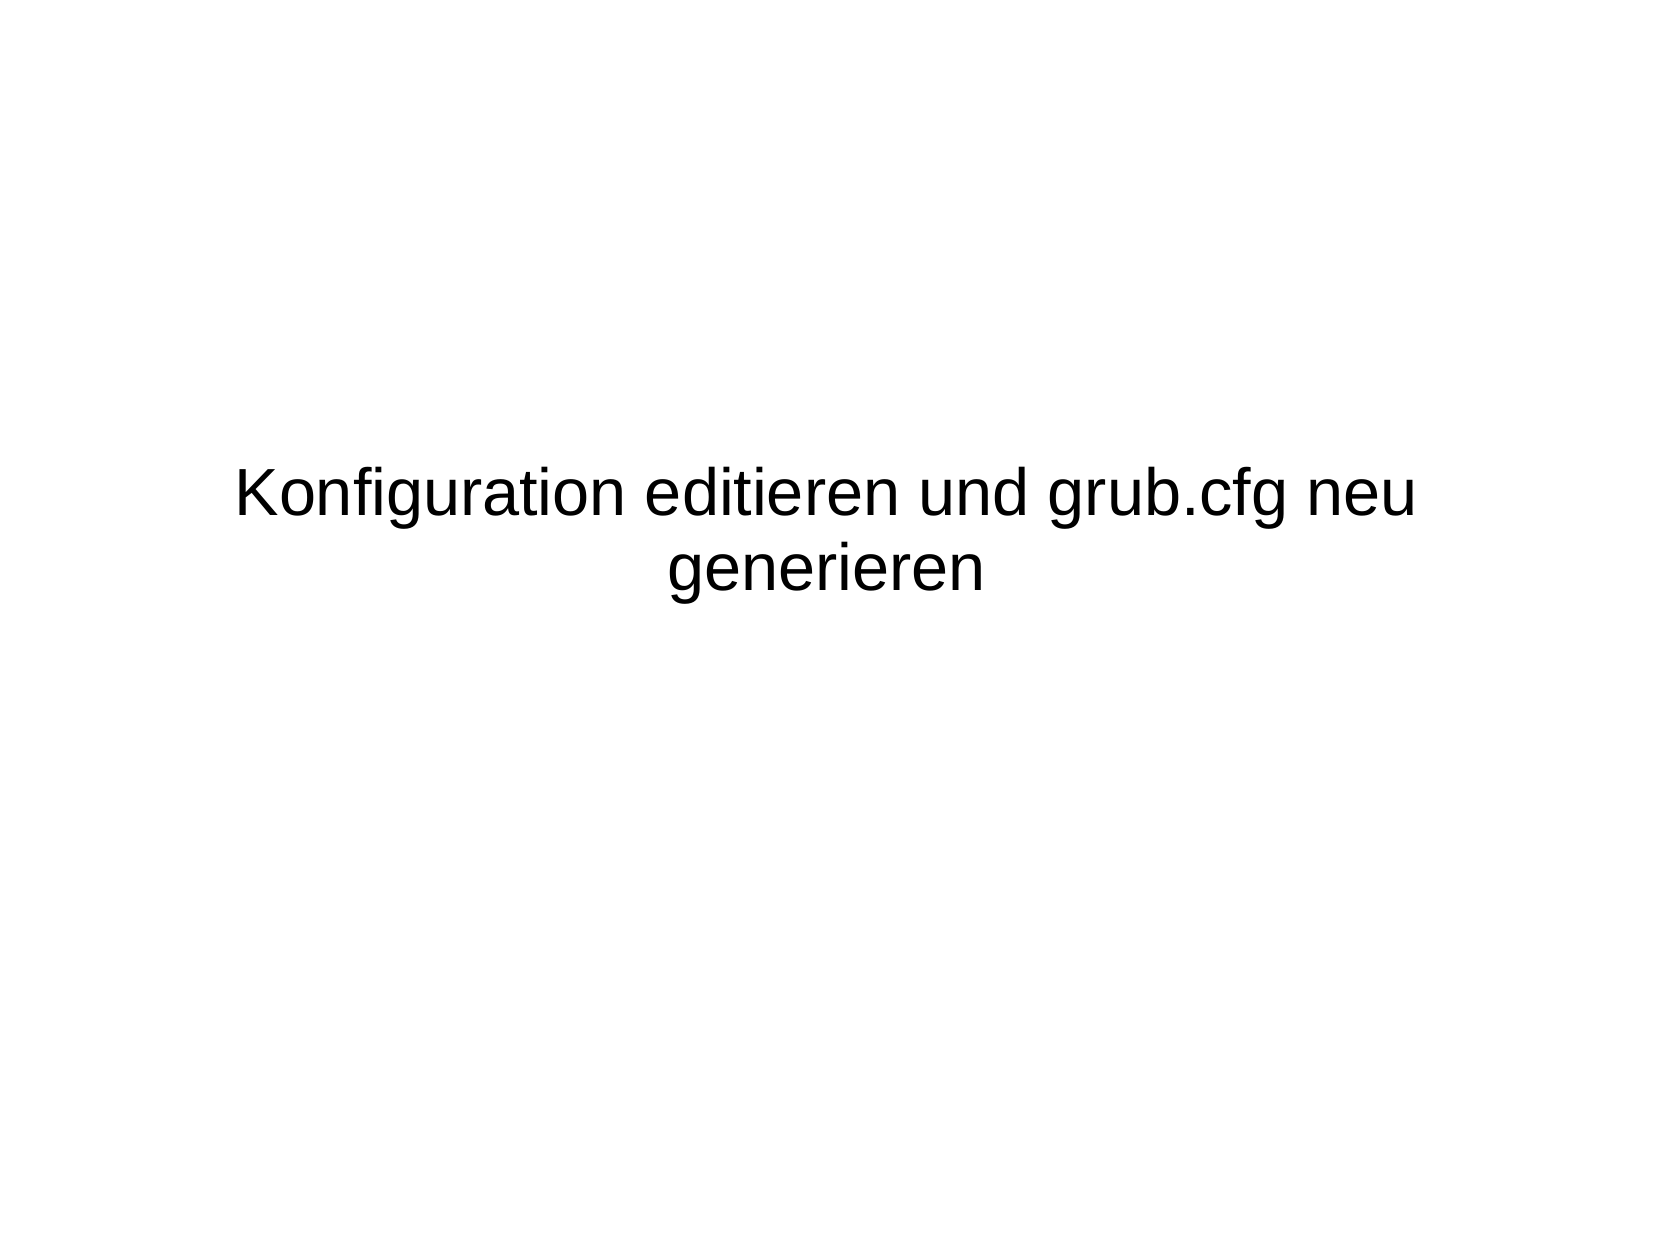

# Konfiguration editieren und grub.cfg neu generieren